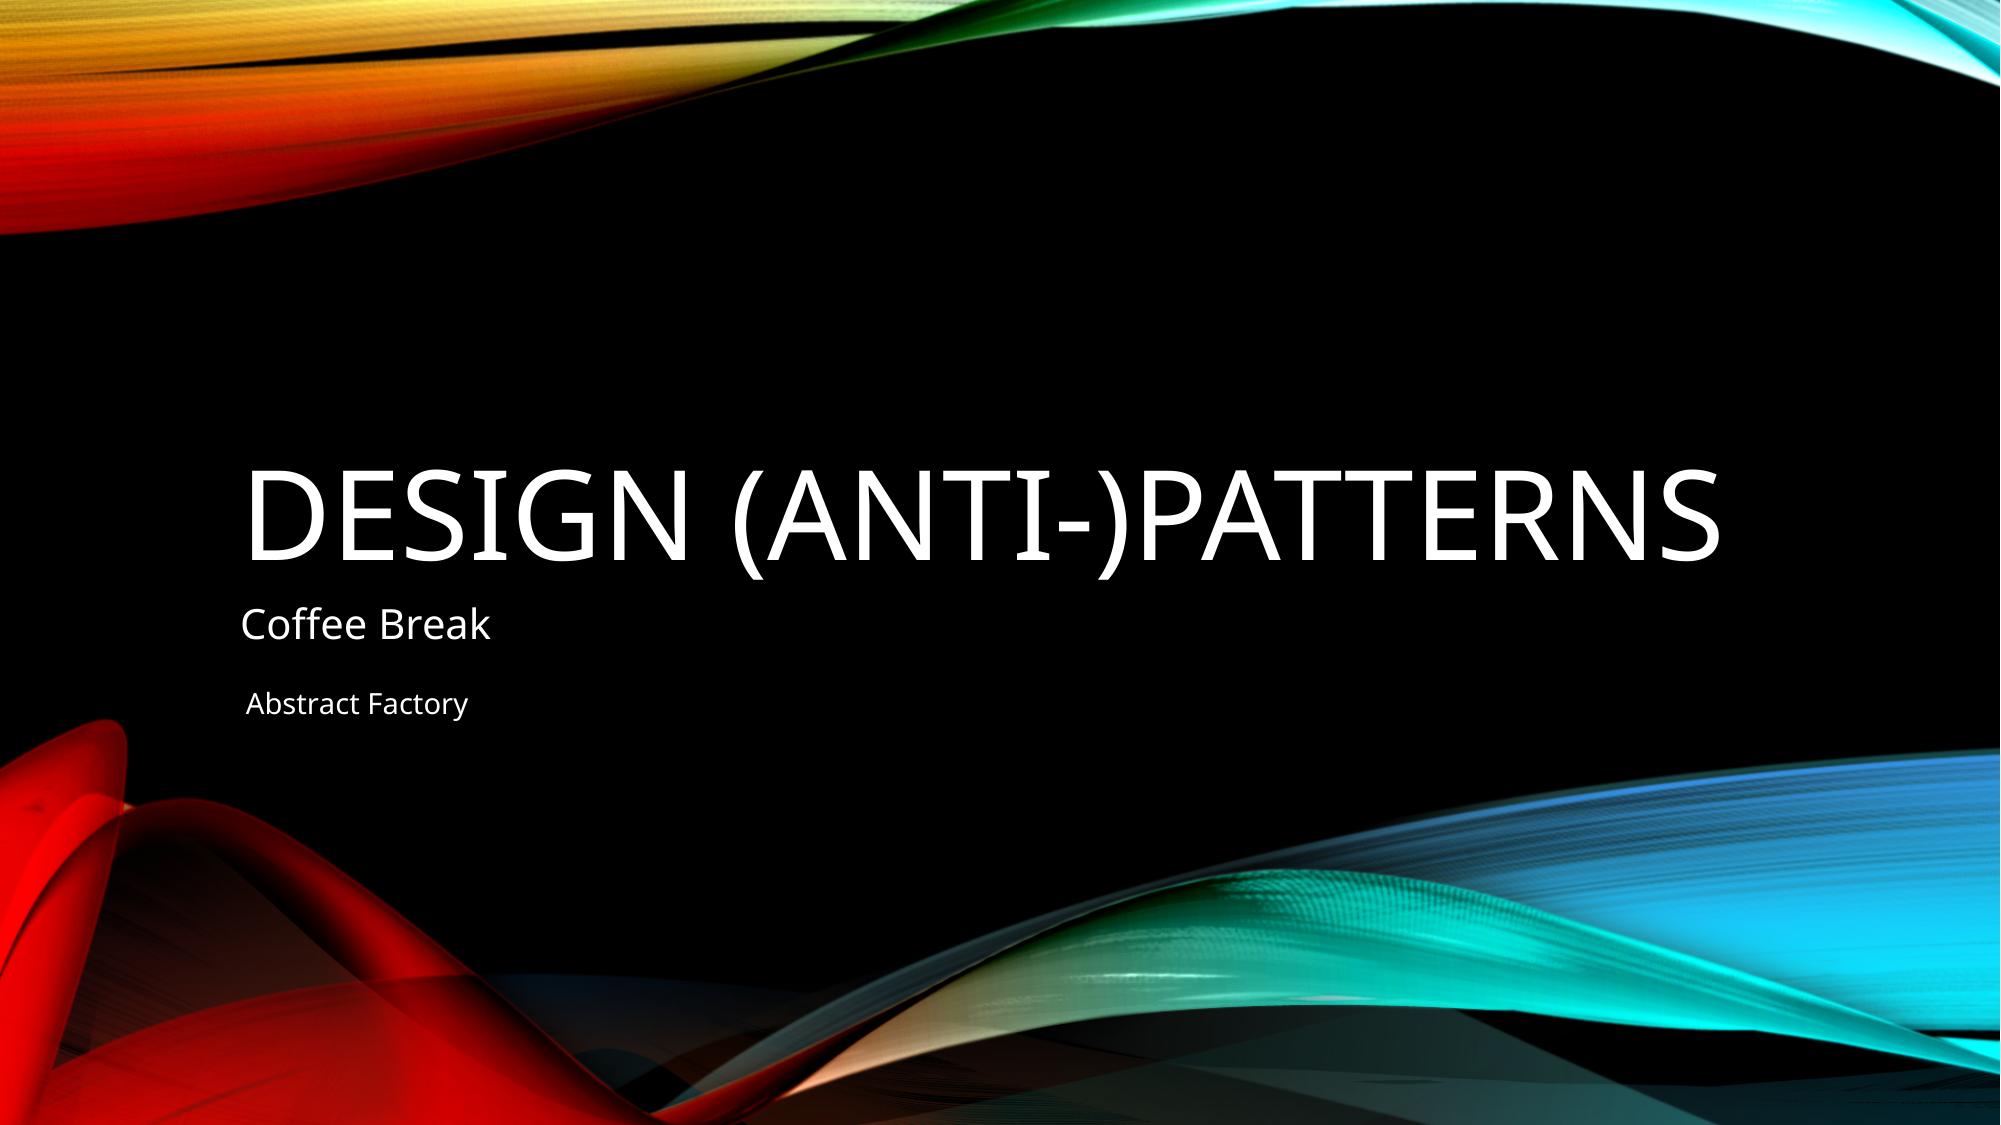

# DESIGN (ANTI-)PATTERNS
Coffee Break
Abstract Factory